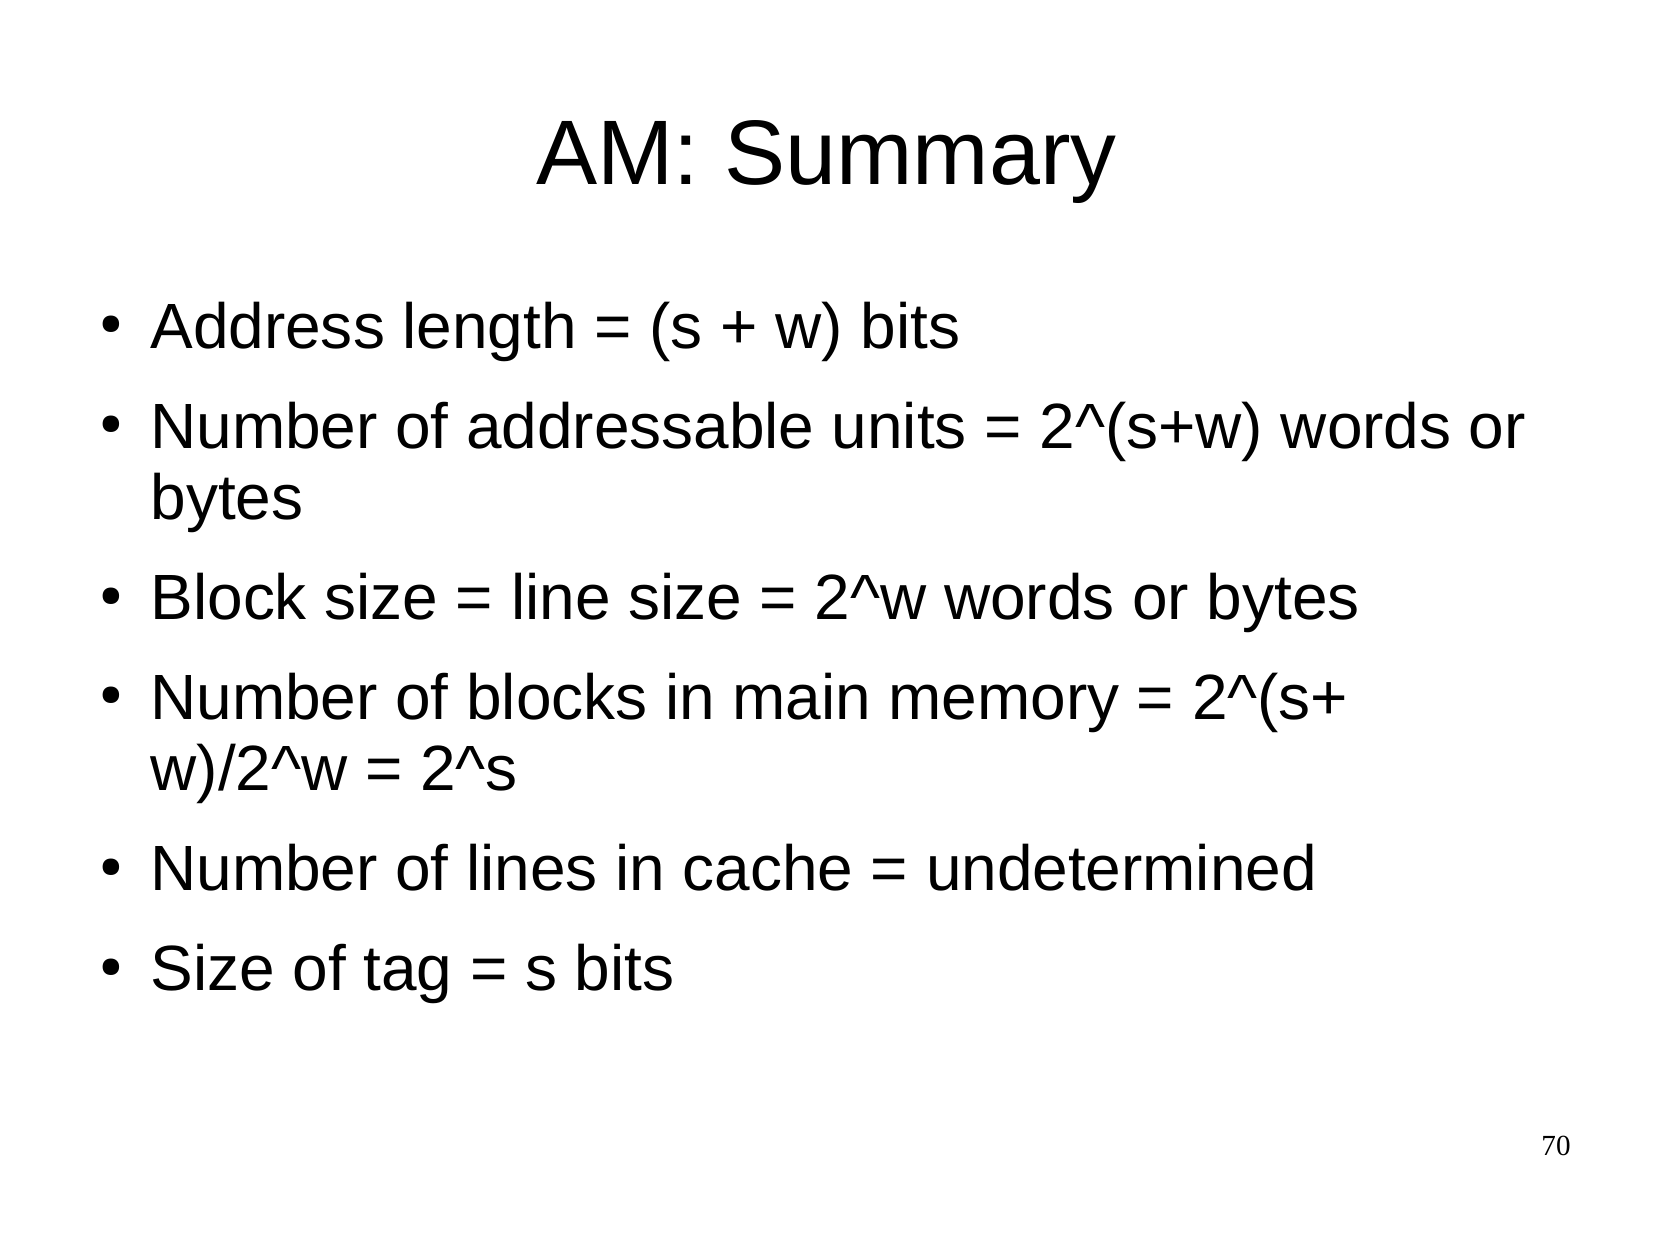

# AM: Summary
Address length = (s + w) bits
Number of addressable units = 2^(s+w) words or bytes
Block size = line size = 2^w words or bytes
Number of blocks in main memory = 2^(s+ w)/2^w = 2^s
Number of lines in cache = undetermined
Size of tag = s bits
70